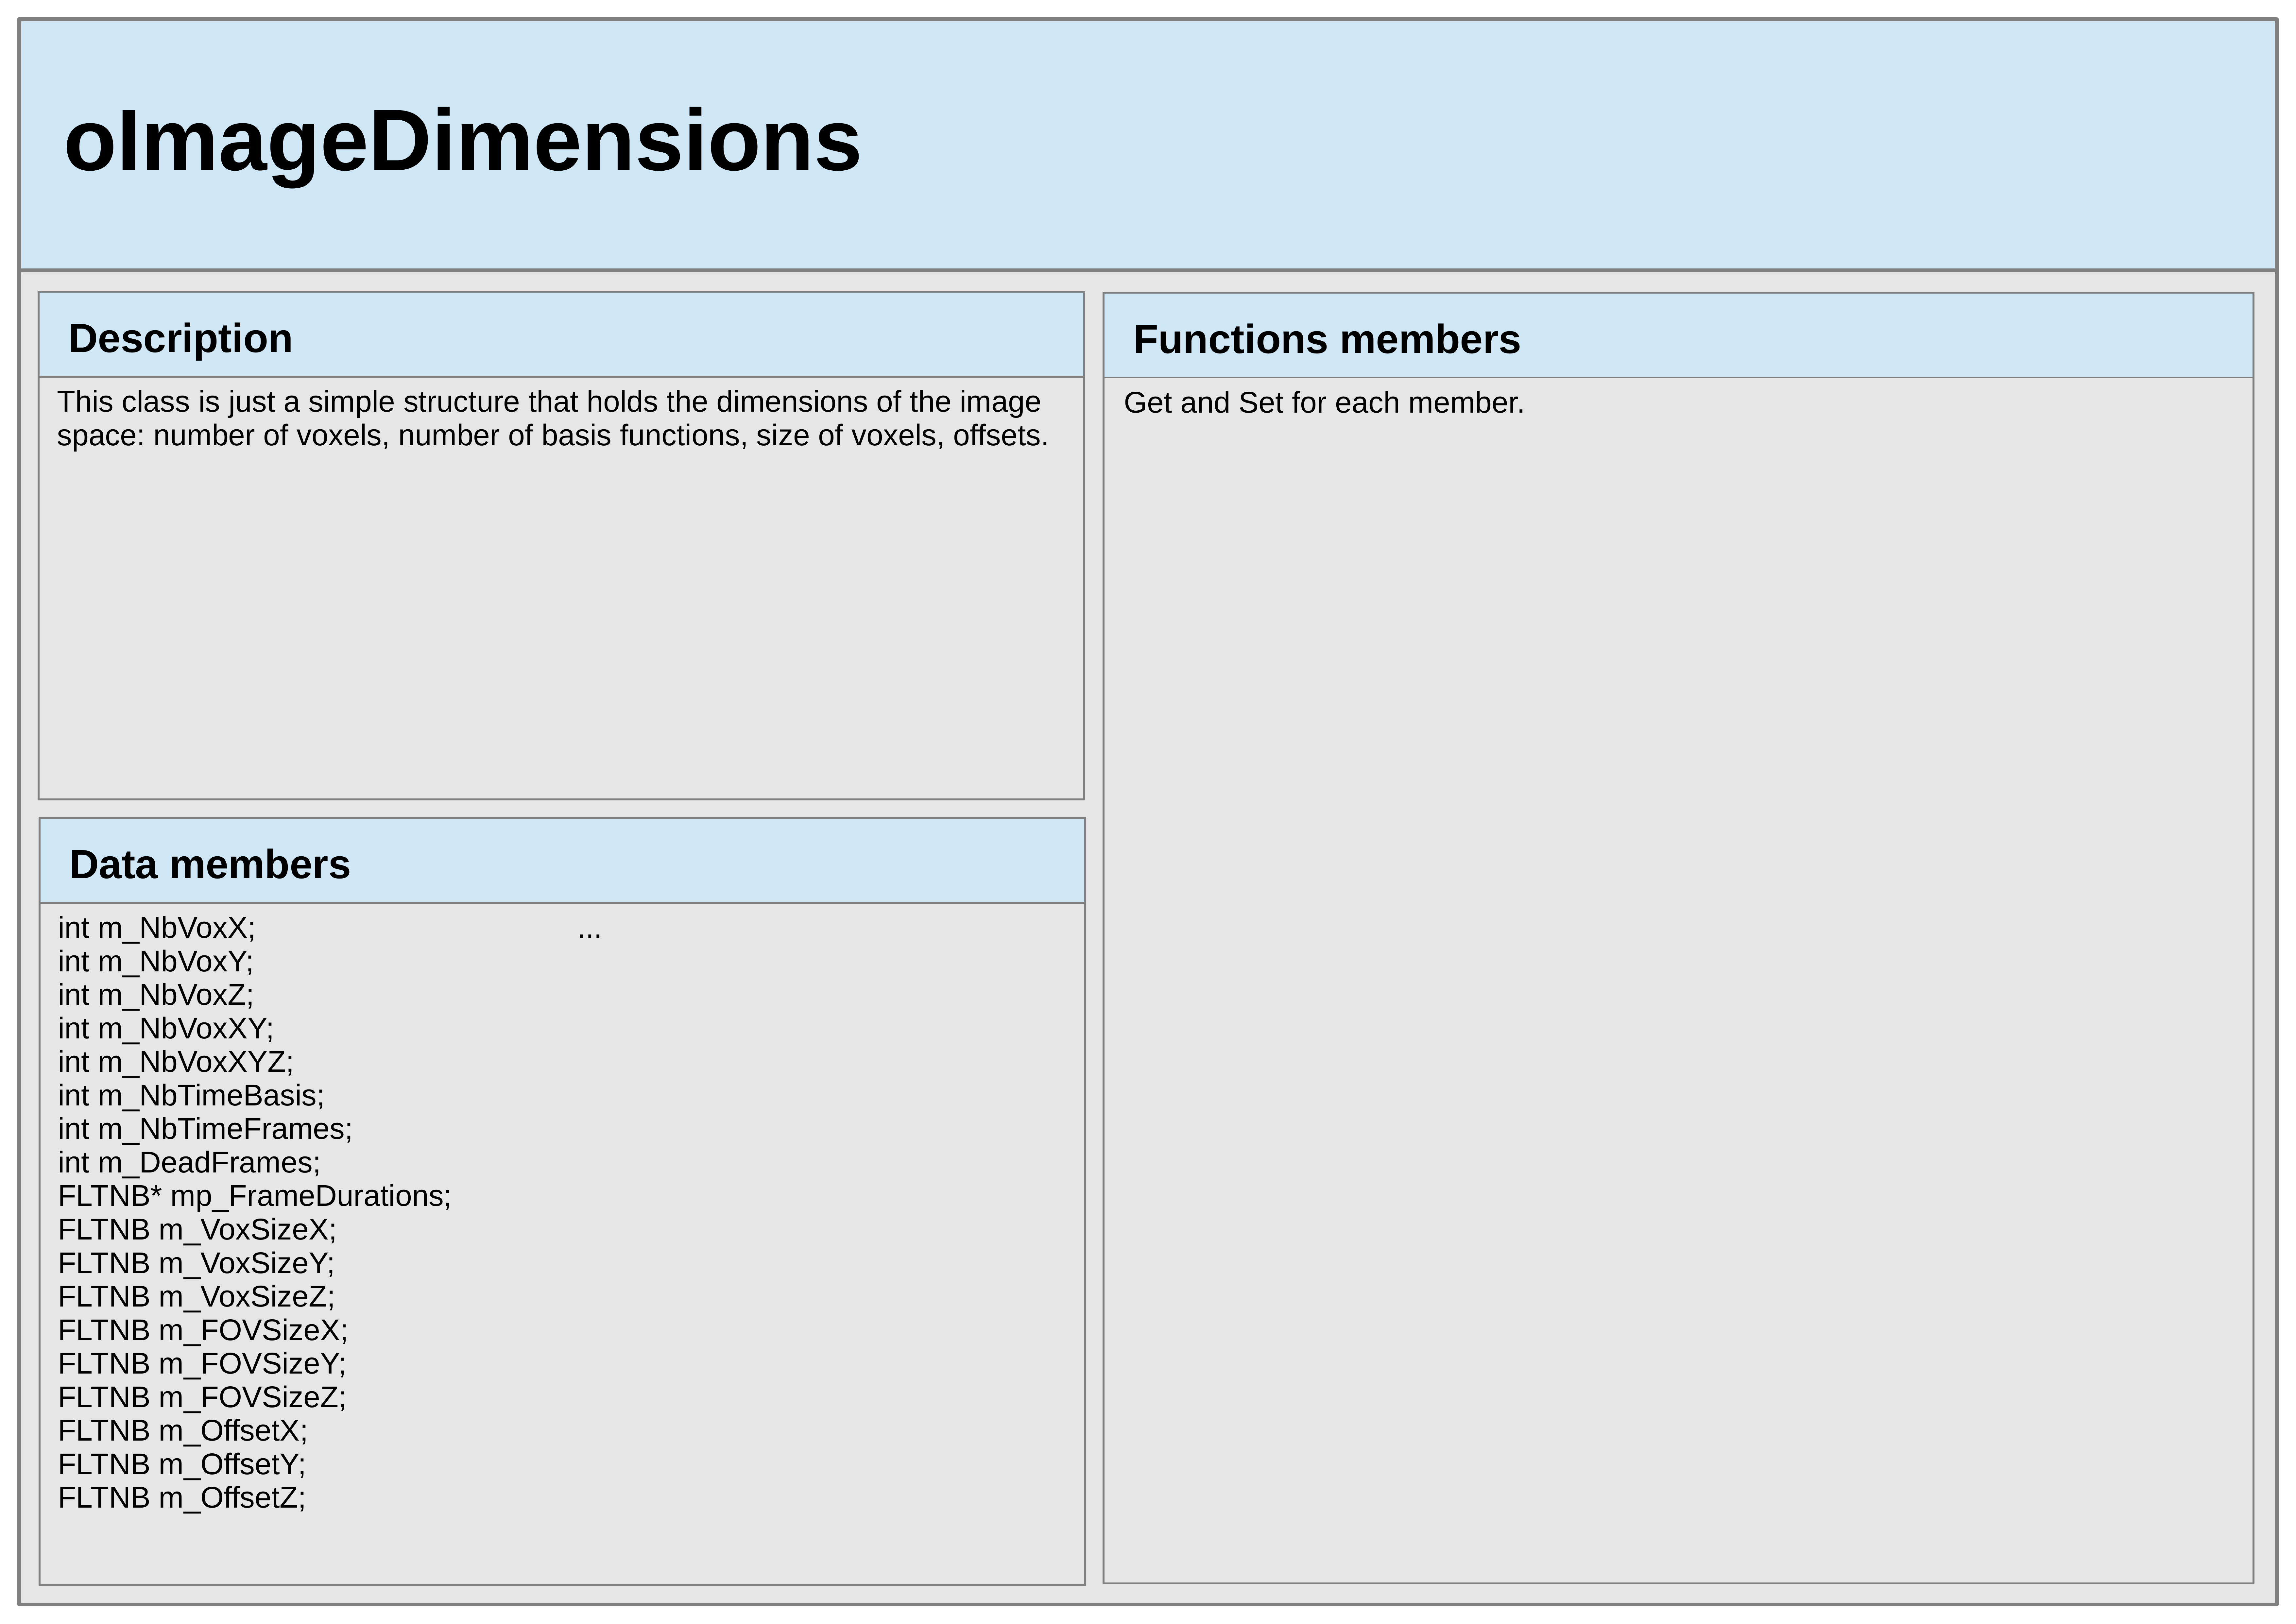

oImageDimensions
Description
Functions members
This class is just a simple structure that holds the dimensions of the image space: number of voxels, number of basis functions, size of voxels, offsets.
Get and Set for each member.
Data members
int m_NbVoxX;
int m_NbVoxY;
int m_NbVoxZ;
int m_NbVoxXY;
int m_NbVoxXYZ;
int m_NbTimeBasis;
int m_NbTimeFrames;
int m_DeadFrames;
FLTNB* mp_FrameDurations;
FLTNB m_VoxSizeX;
FLTNB m_VoxSizeY;
FLTNB m_VoxSizeZ;
FLTNB m_FOVSizeX;
FLTNB m_FOVSizeY;
FLTNB m_FOVSizeZ;
FLTNB m_OffsetX;
FLTNB m_OffsetY;
FLTNB m_OffsetZ;
...